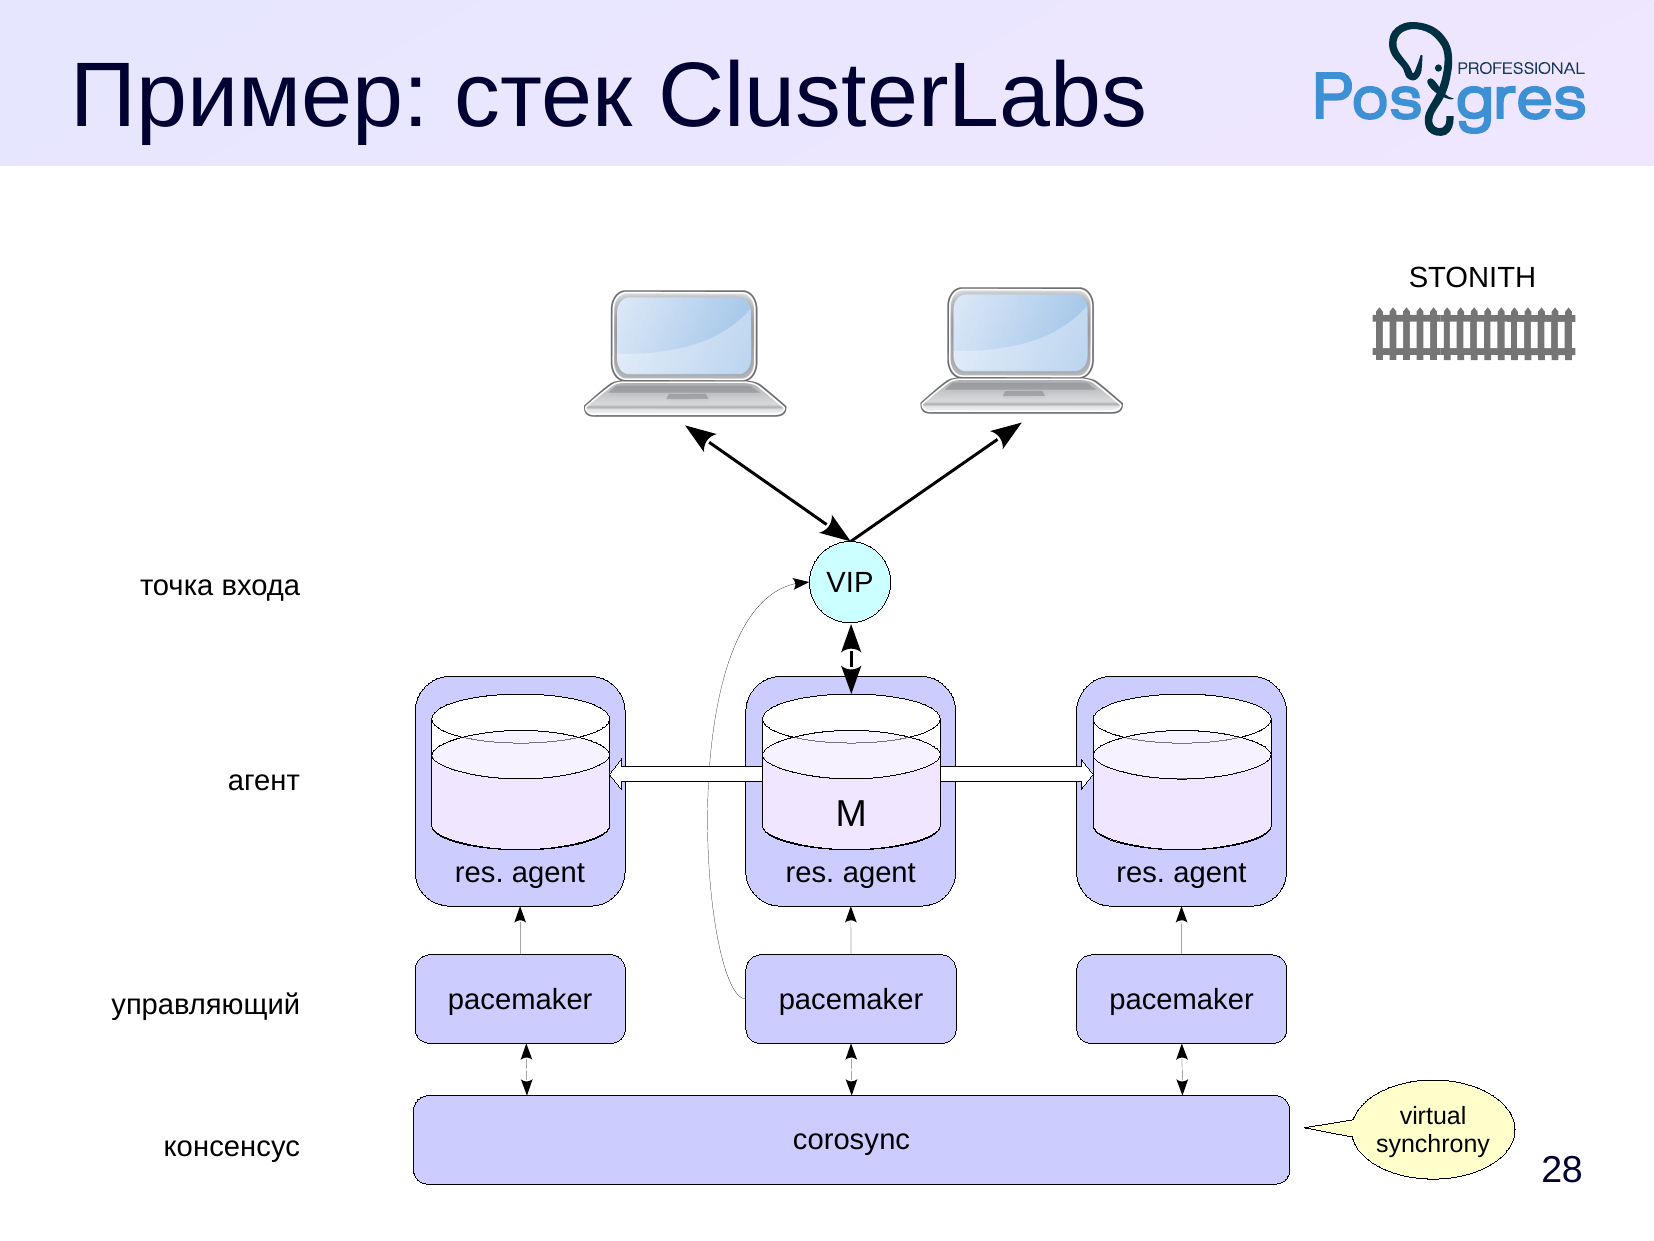

# Пример: стек ClusterLabs
STONITH
VIP
точка входа
res. agent
res. agent
res. agent
агент
M
pacemaker
pacemaker
pacemaker
управляющий
virtual
synchrony
corosync
консенсус